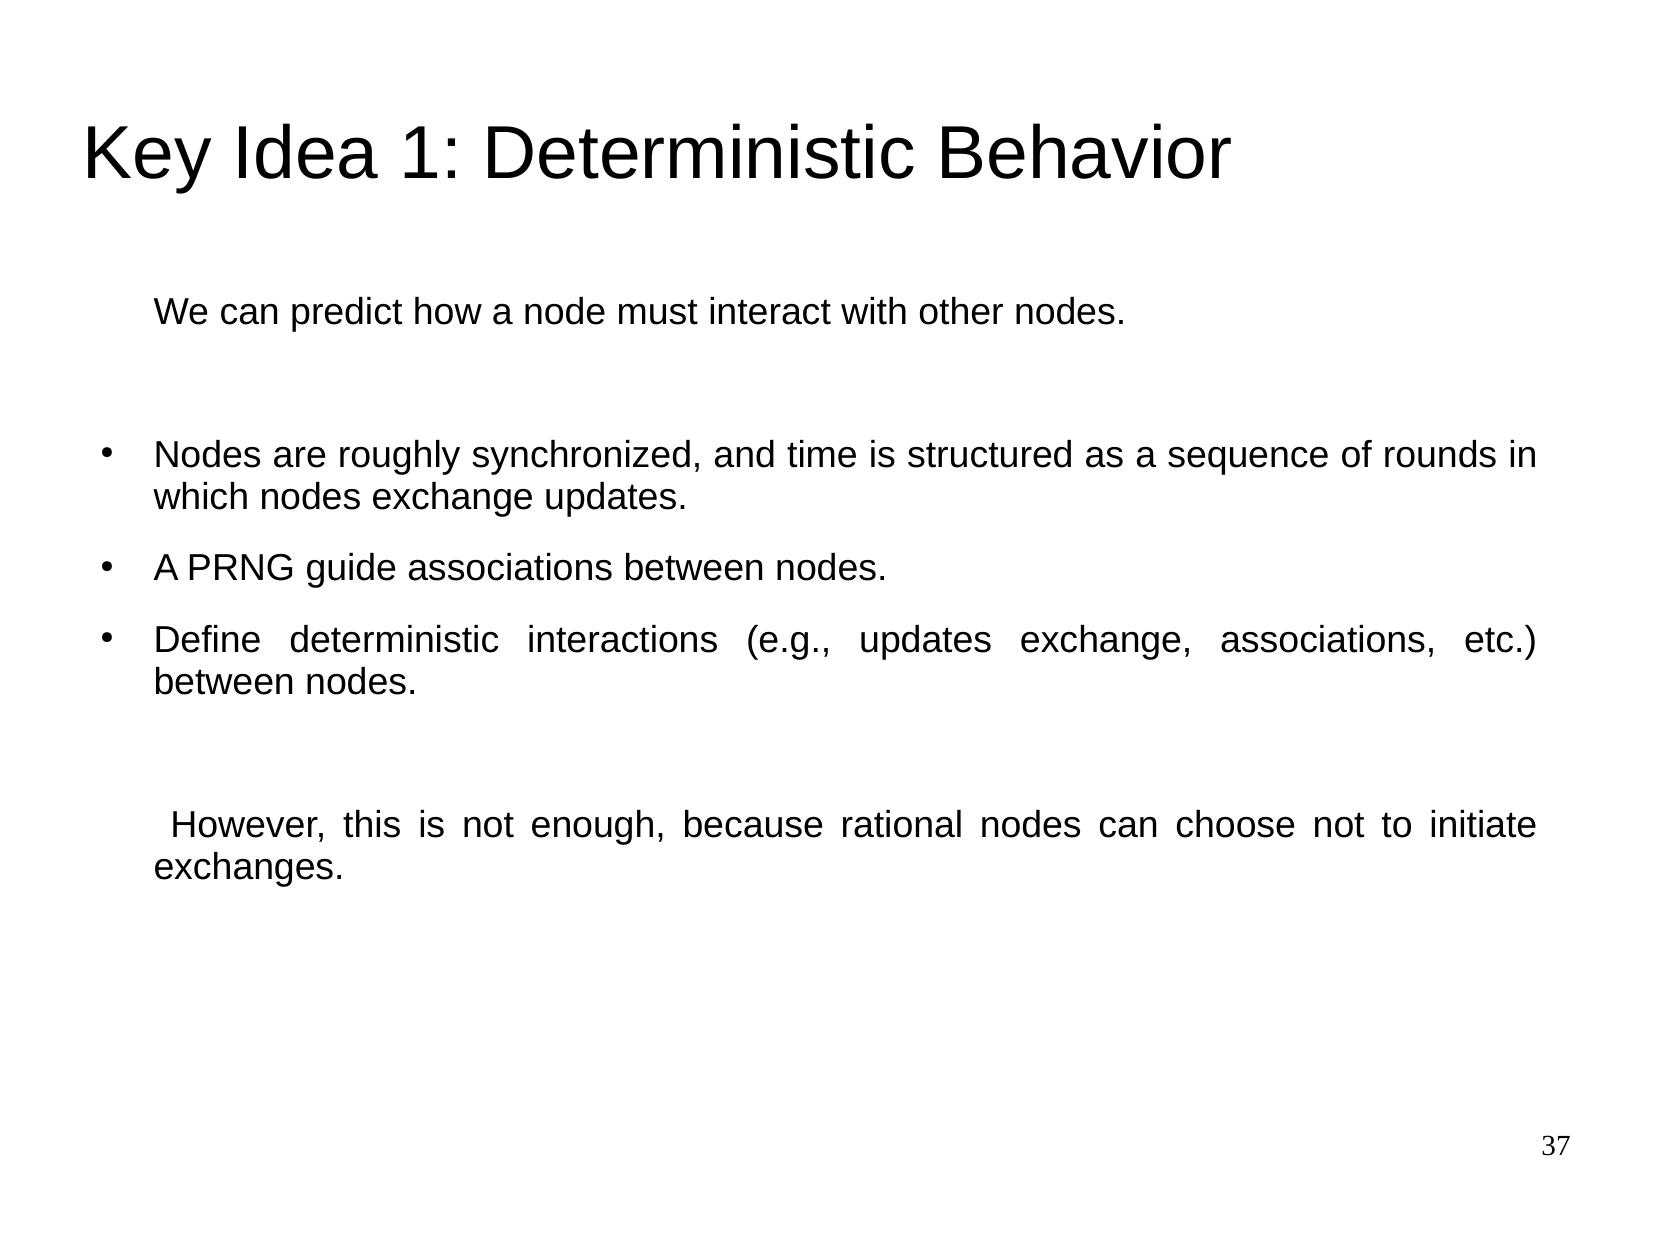

# Key Idea 1: Deterministic Behavior
We can predict how a node must interact with other nodes.
Nodes are roughly synchronized, and time is structured as a sequence of rounds in which nodes exchange updates.
A PRNG guide associations between nodes.
Define deterministic interactions (e.g., updates exchange, associations, etc.) between nodes.
 However, this is not enough, because rational nodes can choose not to initiate exchanges.
37